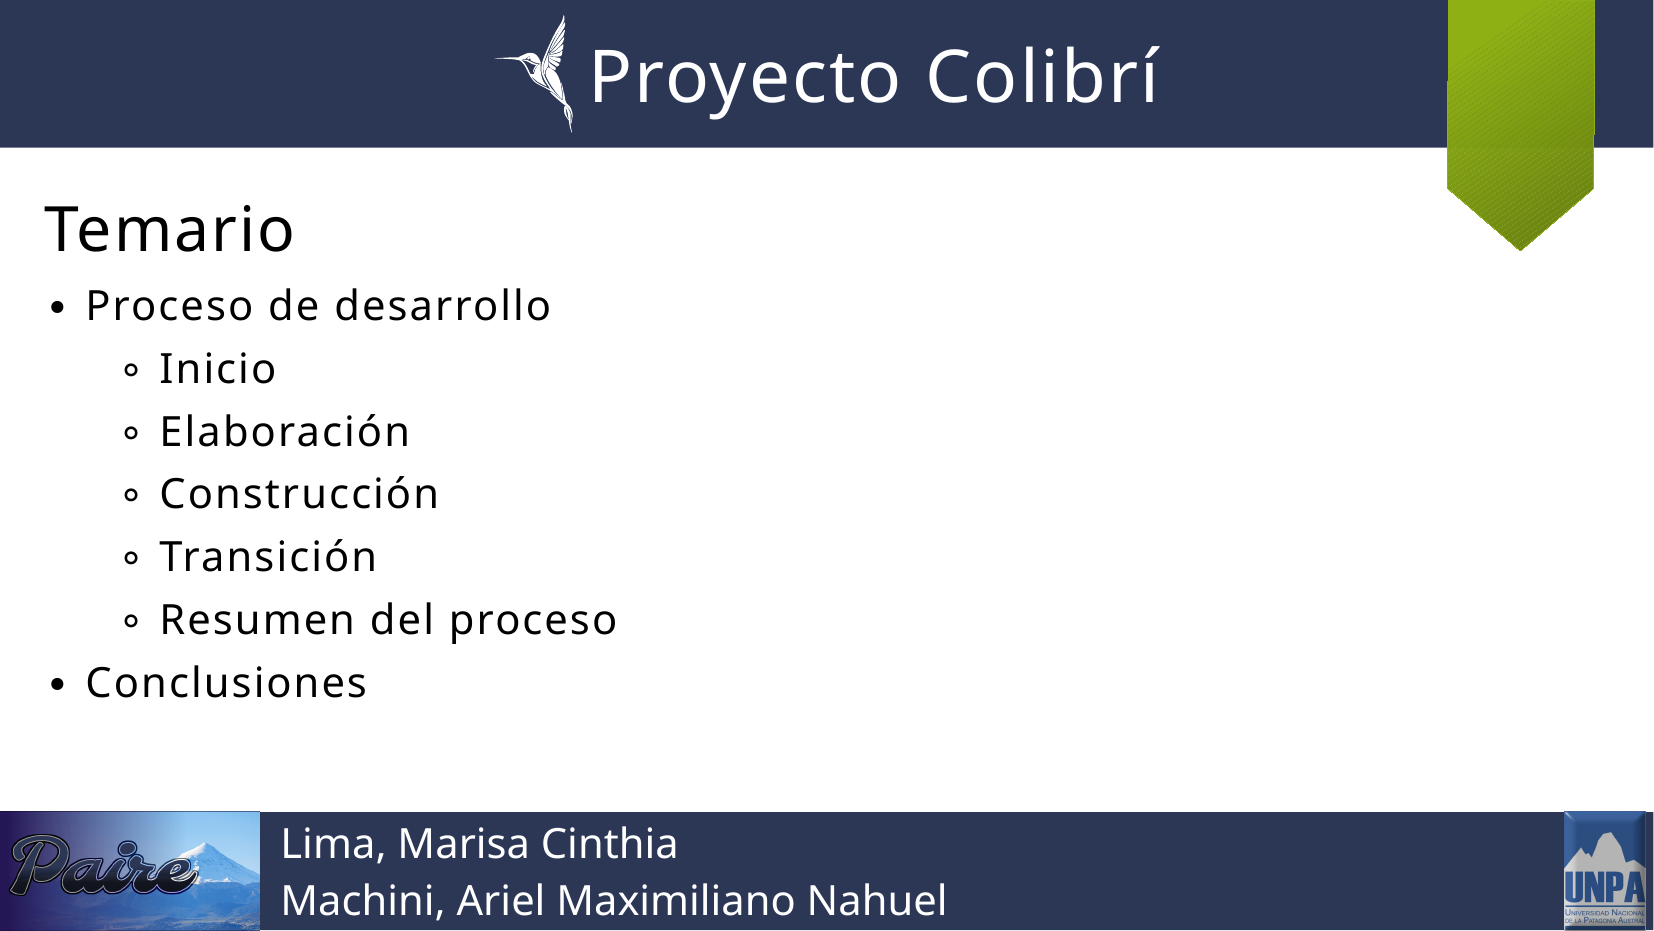

Proyecto Colibrí
Temario
∙ Proceso de desarrollo
	∘ Inicio
	∘ Elaboración
	∘ Construcción
	∘ Transición
	∘ Resumen del proceso
∙ Conclusiones
Lima, Marisa Cinthia
Machini, Ariel Maximiliano Nahuel